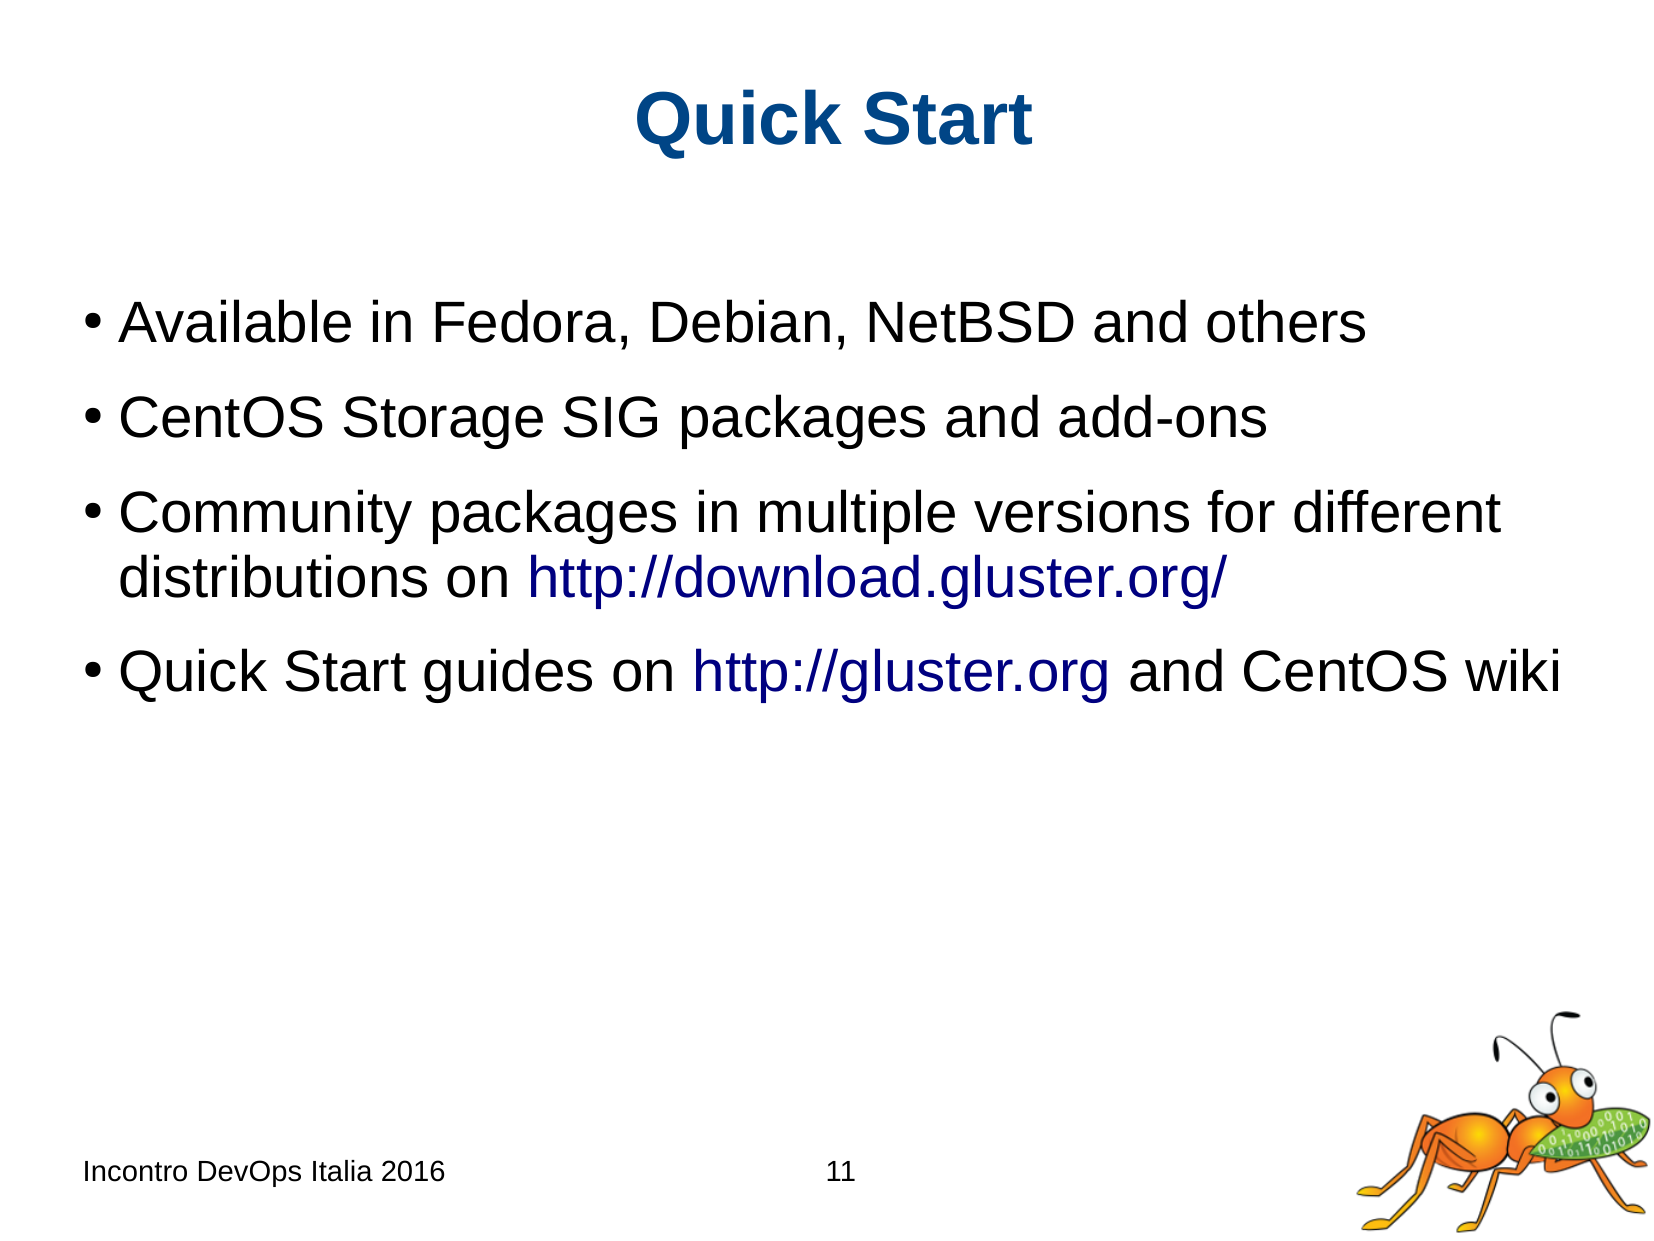

Quick Start
# Available in Fedora, Debian, NetBSD and others
CentOS Storage SIG packages and add-ons
Community packages in multiple versions for different distributions on http://download.gluster.org/
Quick Start guides on http://gluster.org and CentOS wiki
FOSDEM, 31 January 2015
11